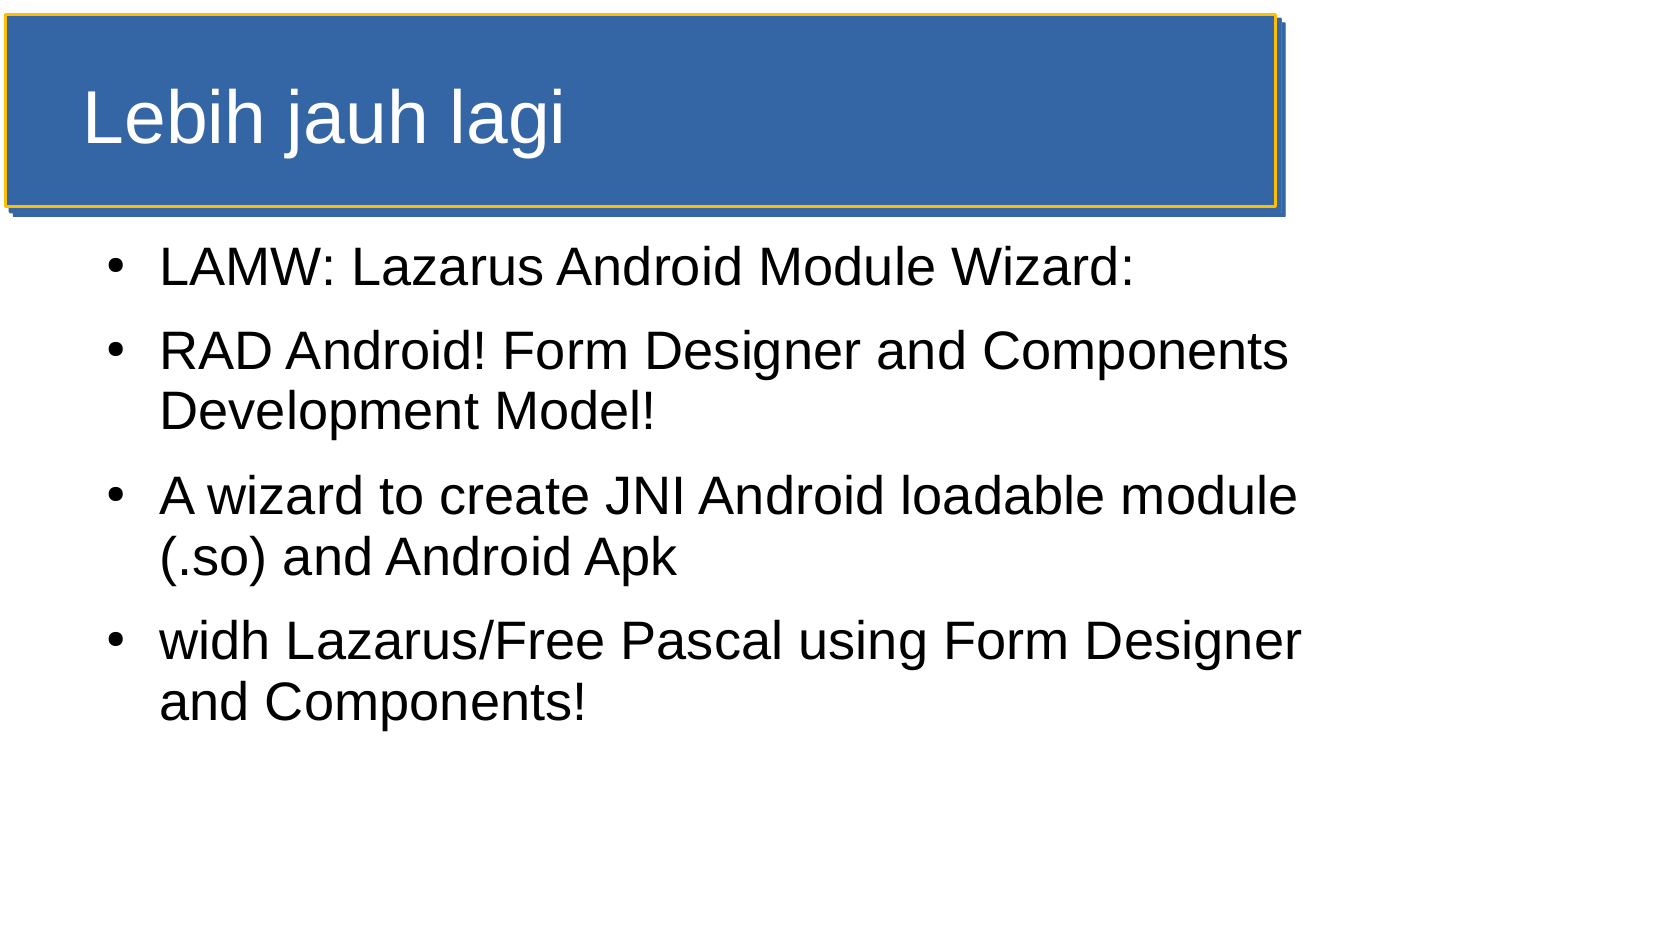

# Lebih jauh lagi
LAMW: Lazarus Android Module Wizard:
RAD Android! Form Designer and Components Development Model!
A wizard to create JNI Android loadable module (.so) and Android Apk
widh Lazarus/Free Pascal using Form Designer and Components!